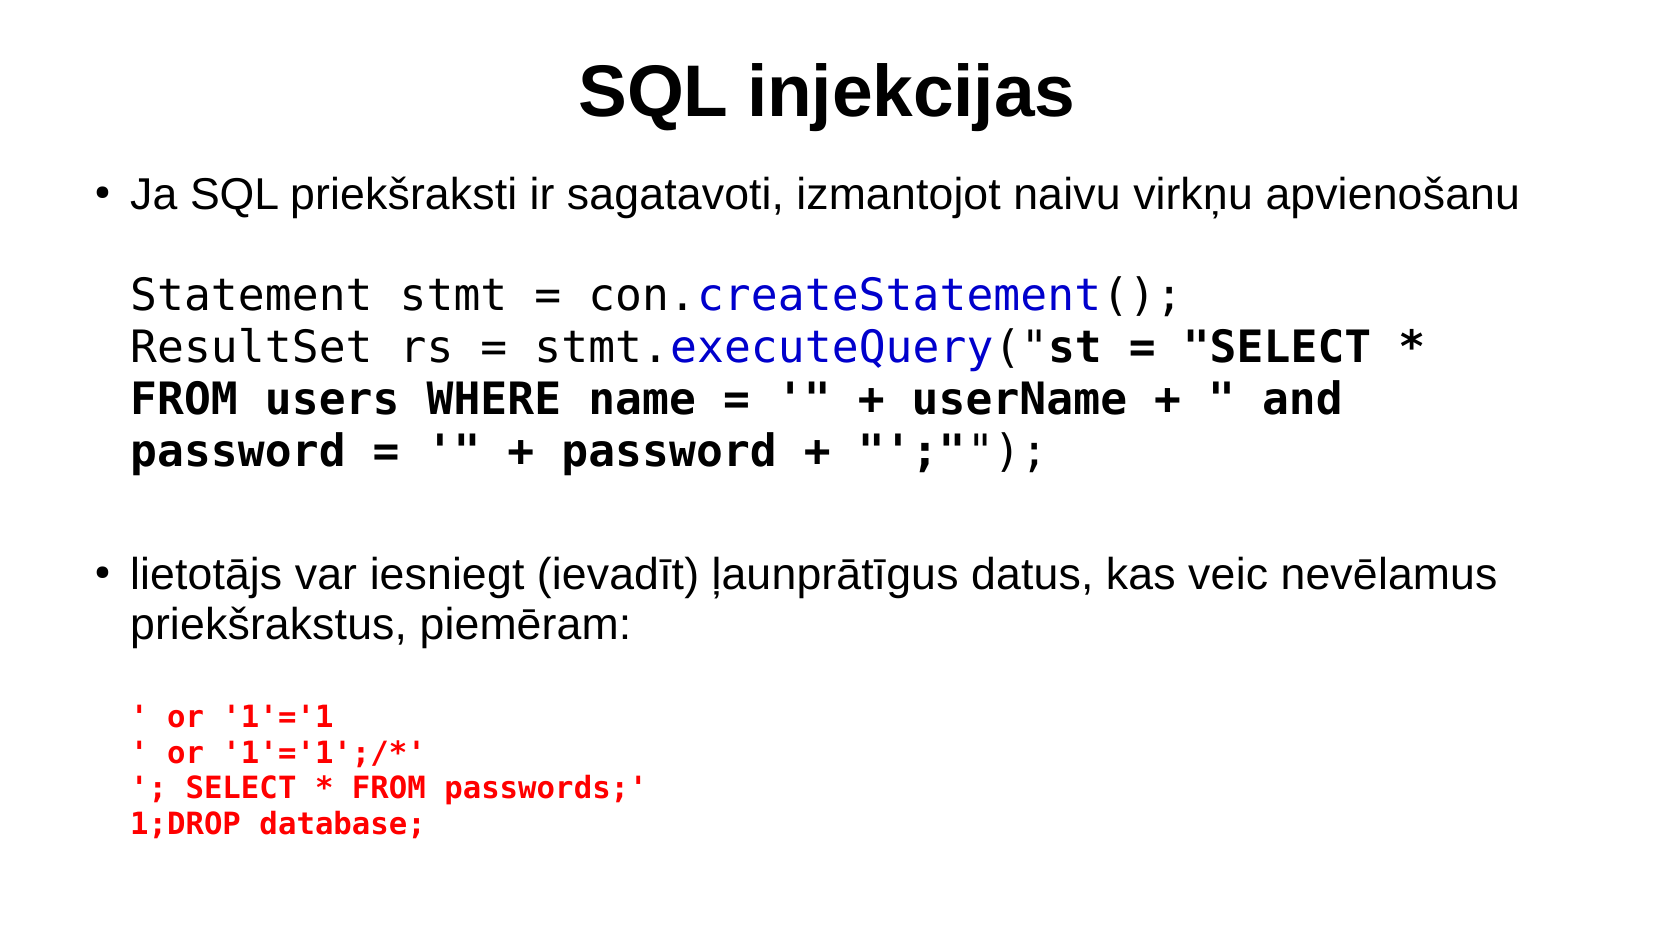

# SQL injekcijas
Ja SQL priekšraksti ir sagatavoti, izmantojot naivu virkņu apvienošanu
Statement stmt = con.createStatement();
ResultSet rs = stmt.executeQuery("st = "SELECT * FROM users WHERE name = '" + userName + " and password = '" + password + "';"");
lietotājs var iesniegt (ievadīt) ļaunprātīgus datus, kas veic nevēlamus priekšrakstus, piemēram:
' or '1'='1
' or '1'='1';/*'
'; SELECT * FROM passwords;'
1;DROP database;